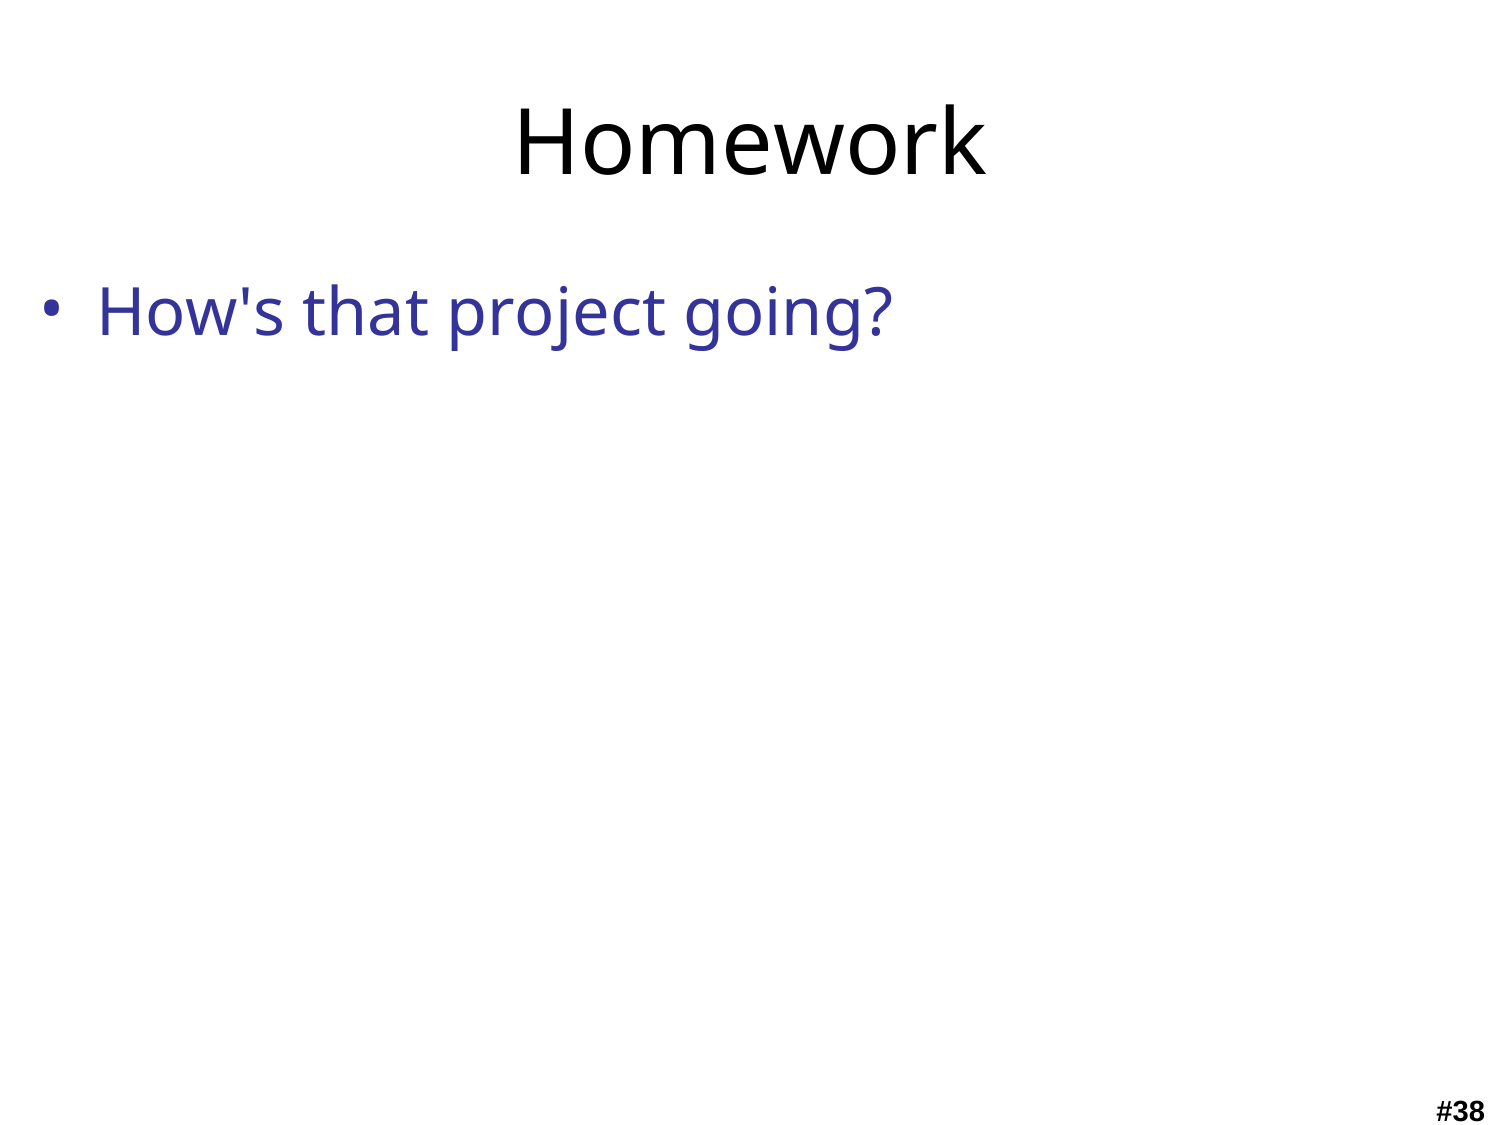

# Homework
How's that project going?
38